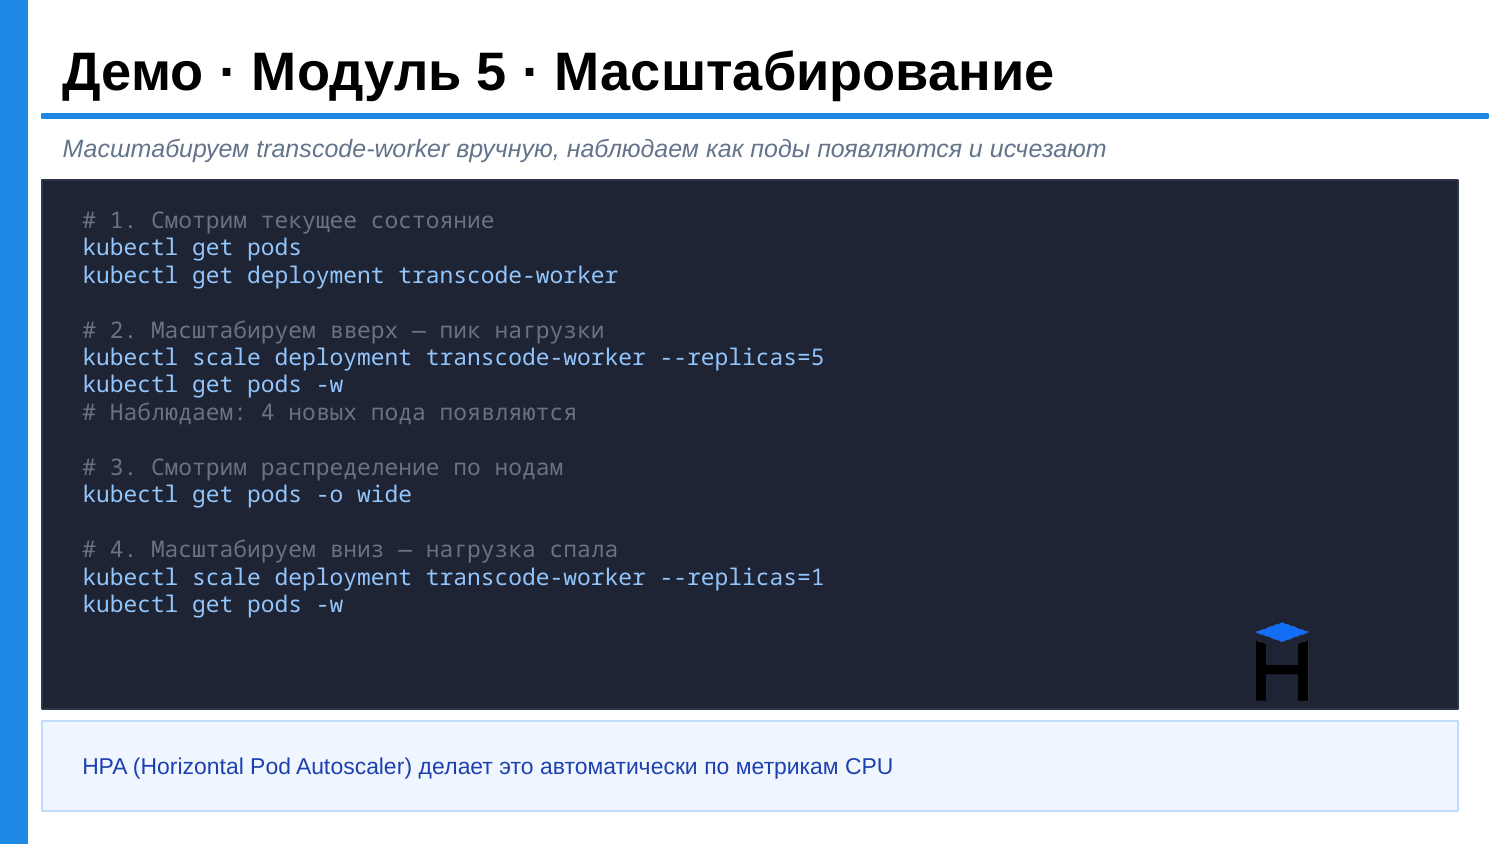

Демо · Модуль 5 · Масштабирование
Масштабируем transcode-worker вручную, наблюдаем как поды появляются и исчезают
# 1. Смотрим текущее состояние
kubectl get pods
kubectl get deployment transcode-worker
# 2. Масштабируем вверх — пик нагрузки
kubectl scale deployment transcode-worker --replicas=5
kubectl get pods -w
# Наблюдаем: 4 новых пода появляются
# 3. Смотрим распределение по нодам
kubectl get pods -o wide
# 4. Масштабируем вниз — нагрузка спала
kubectl scale deployment transcode-worker --replicas=1
kubectl get pods -w
HPA (Horizontal Pod Autoscaler) делает это автоматически по метрикам CPU